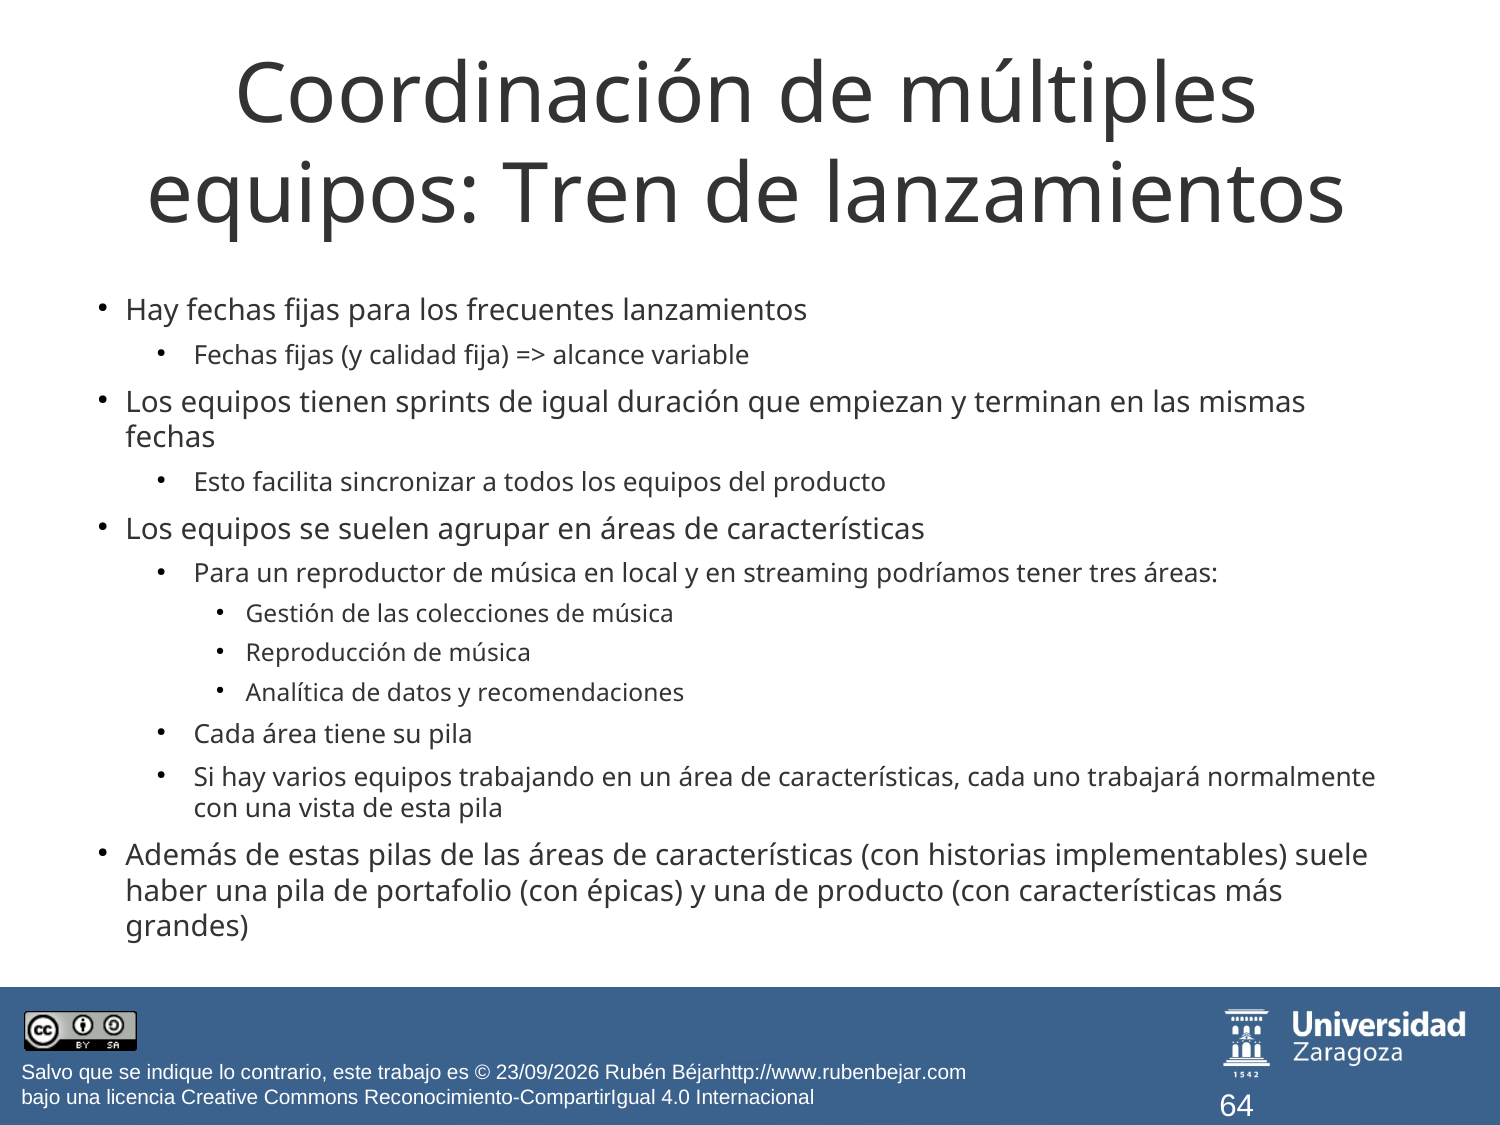

# Coordinación de múltiples equipos: Tren de lanzamientos
Hay fechas fijas para los frecuentes lanzamientos
Fechas fijas (y calidad fija) => alcance variable
Los equipos tienen sprints de igual duración que empiezan y terminan en las mismas fechas
Esto facilita sincronizar a todos los equipos del producto
Los equipos se suelen agrupar en áreas de características
Para un reproductor de música en local y en streaming podríamos tener tres áreas:
Gestión de las colecciones de música
Reproducción de música
Analítica de datos y recomendaciones
Cada área tiene su pila
Si hay varios equipos trabajando en un área de características, cada uno trabajará normalmente con una vista de esta pila
Además de estas pilas de las áreas de características (con historias implementables) suele haber una pila de portafolio (con épicas) y una de producto (con características más grandes)